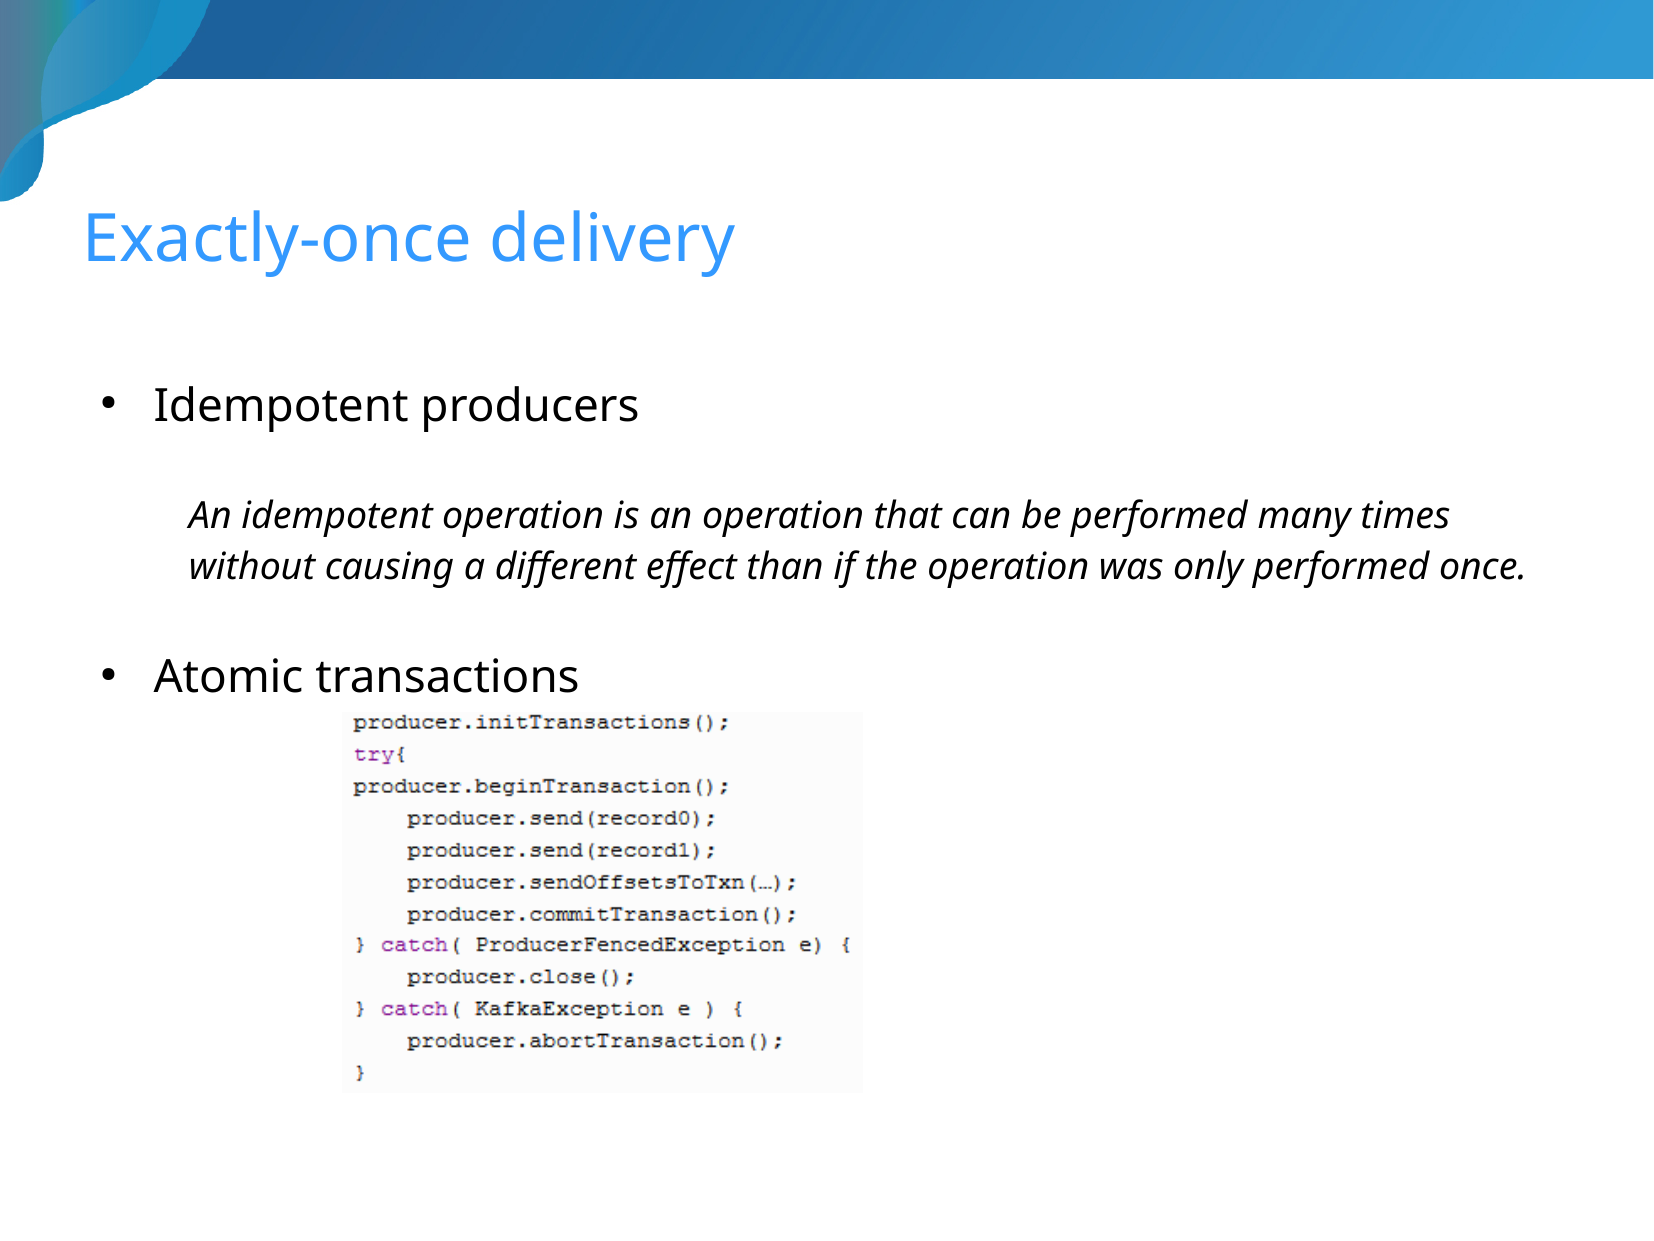

# Exactly-once delivery
Idempotent producers
An idempotent operation is an operation that can be performed many times without causing a different effect than if the operation was only performed once.
Atomic transactions